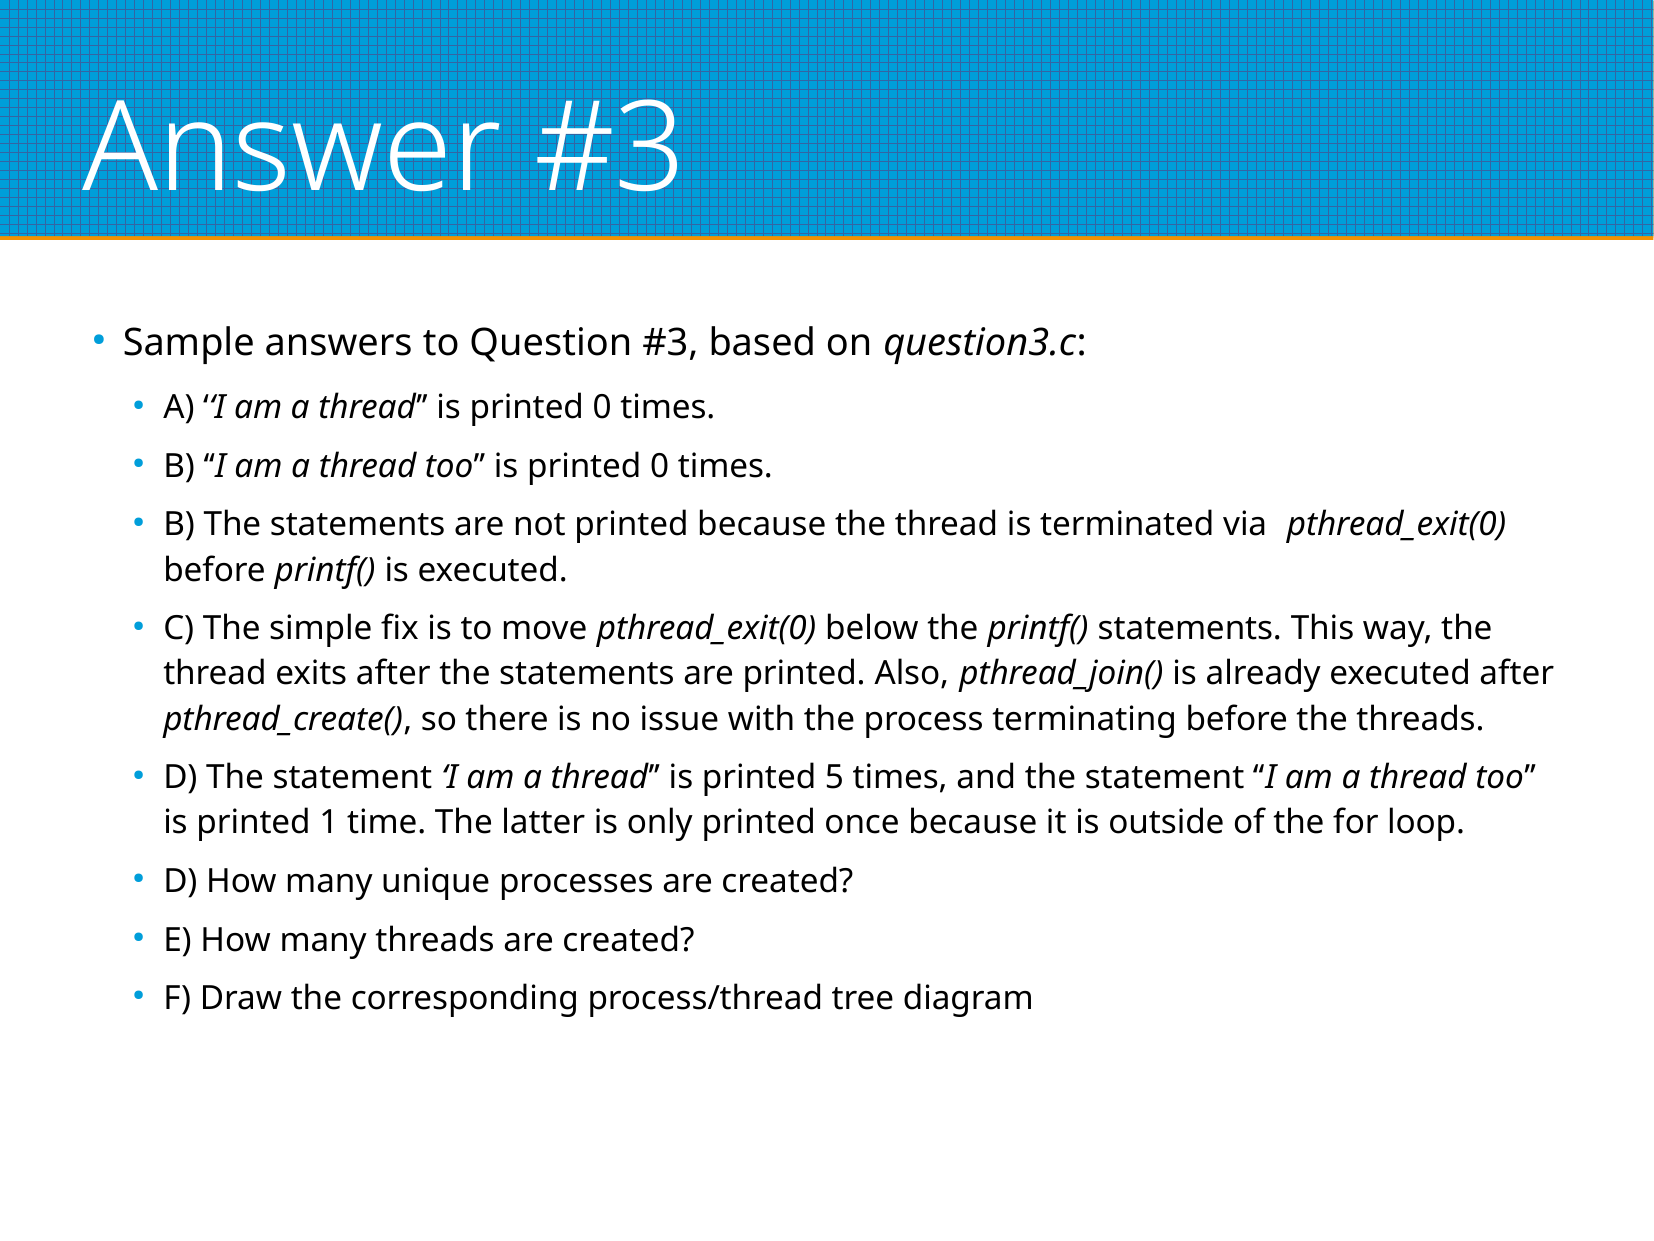

# Answer #3
Sample answers to Question #3, based on question3.c:
A) ‘‘I am a thread’’ is printed 0 times.
B) ‘‘I am a thread too’’ is printed 0 times.
B) The statements are not printed because the thread is terminated via pthread_exit(0) before printf() is executed.
C) The simple fix is to move pthread_exit(0) below the printf() statements. This way, the thread exits after the statements are printed. Also, pthread_join() is already executed after pthread_create(), so there is no issue with the process terminating before the threads.
D) The statement ‘I am a thread’’ is printed 5 times, and the statement ‘‘I am a thread too’’ is printed 1 time. The latter is only printed once because it is outside of the for loop.
D) How many unique processes are created?
E) How many threads are created?
F) Draw the corresponding process/thread tree diagram